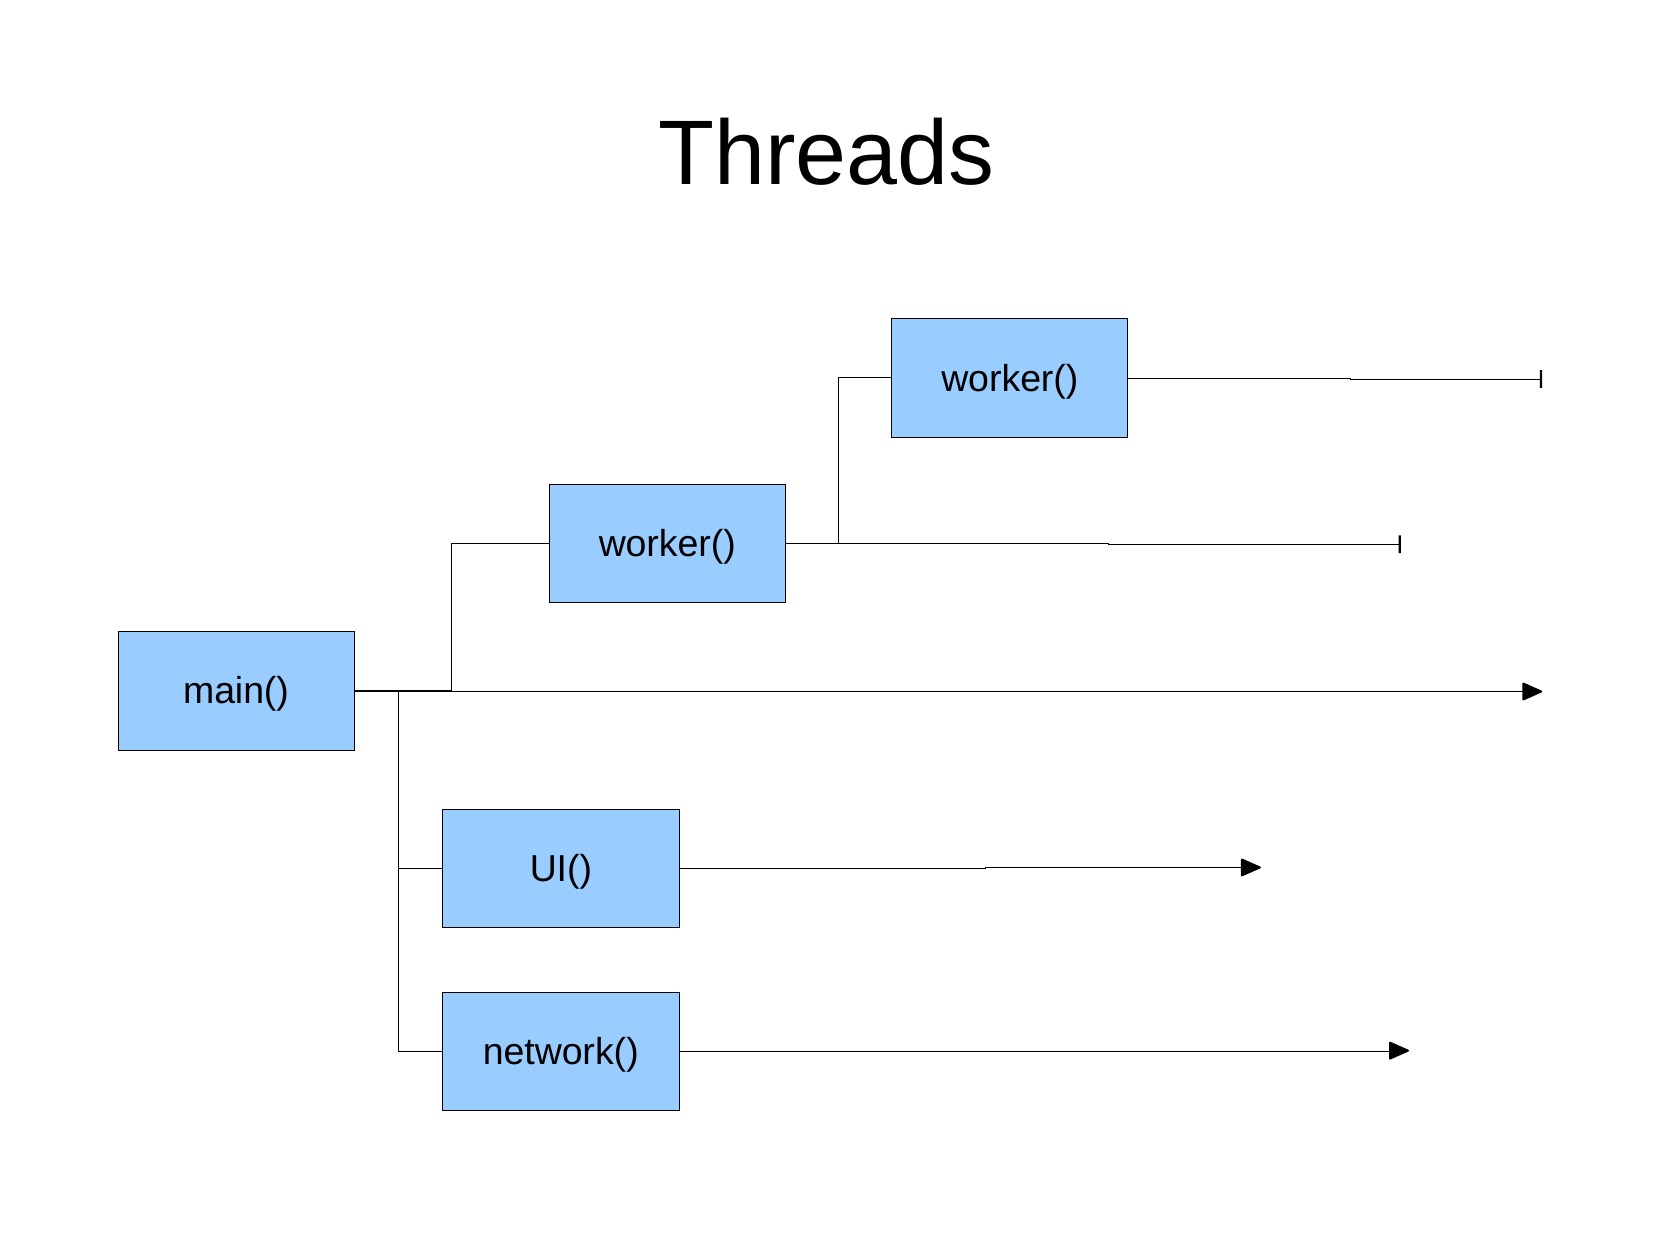

# Threads
worker()
worker()
main()
UI()
network()